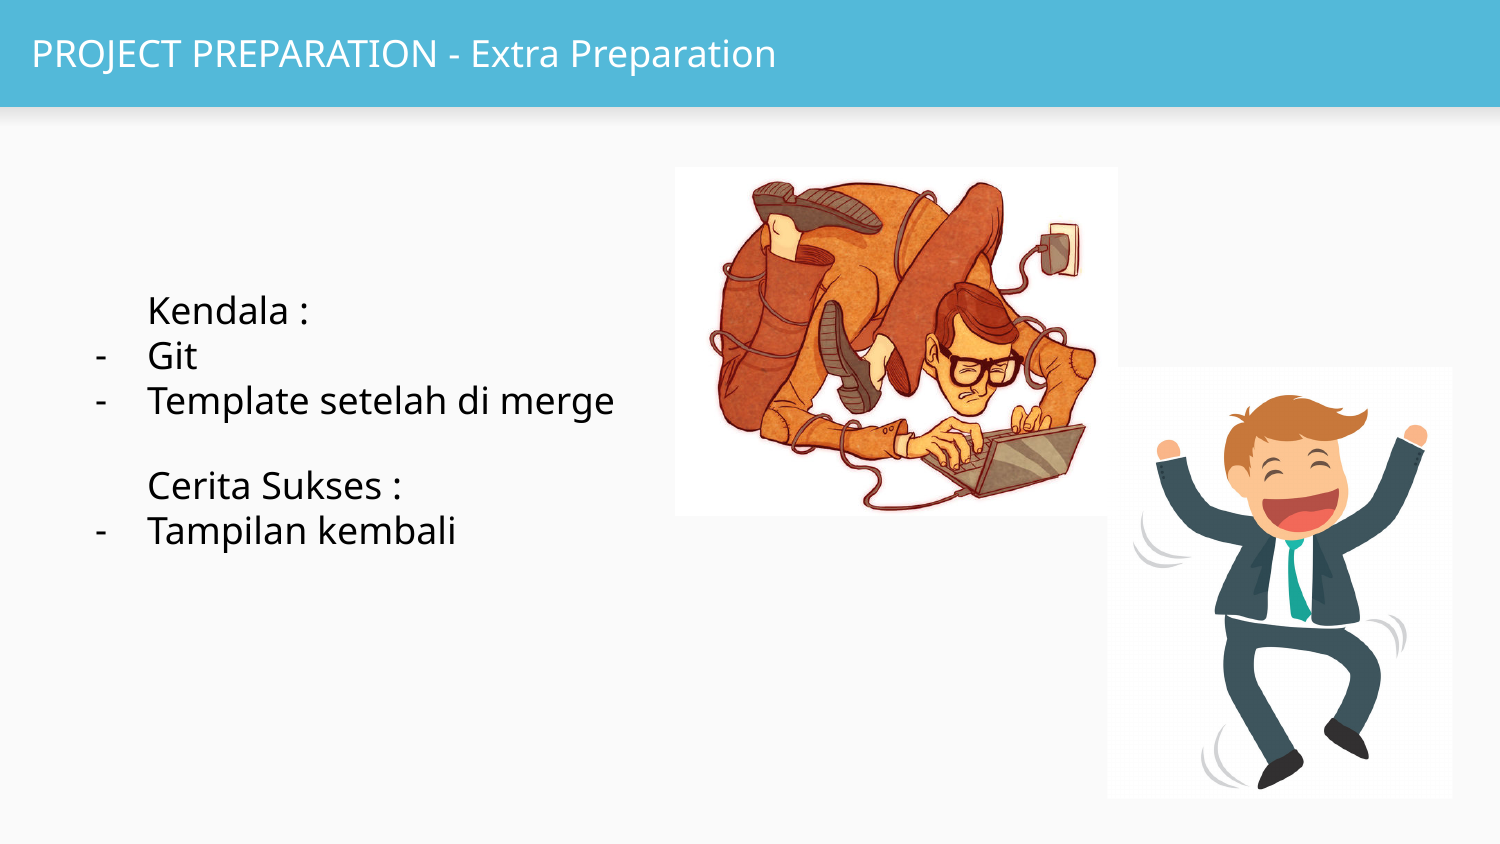

# PROJECT PREPARATION - Extra Preparation
Kendala :
Git
Template setelah di merge
Cerita Sukses :
Tampilan kembali